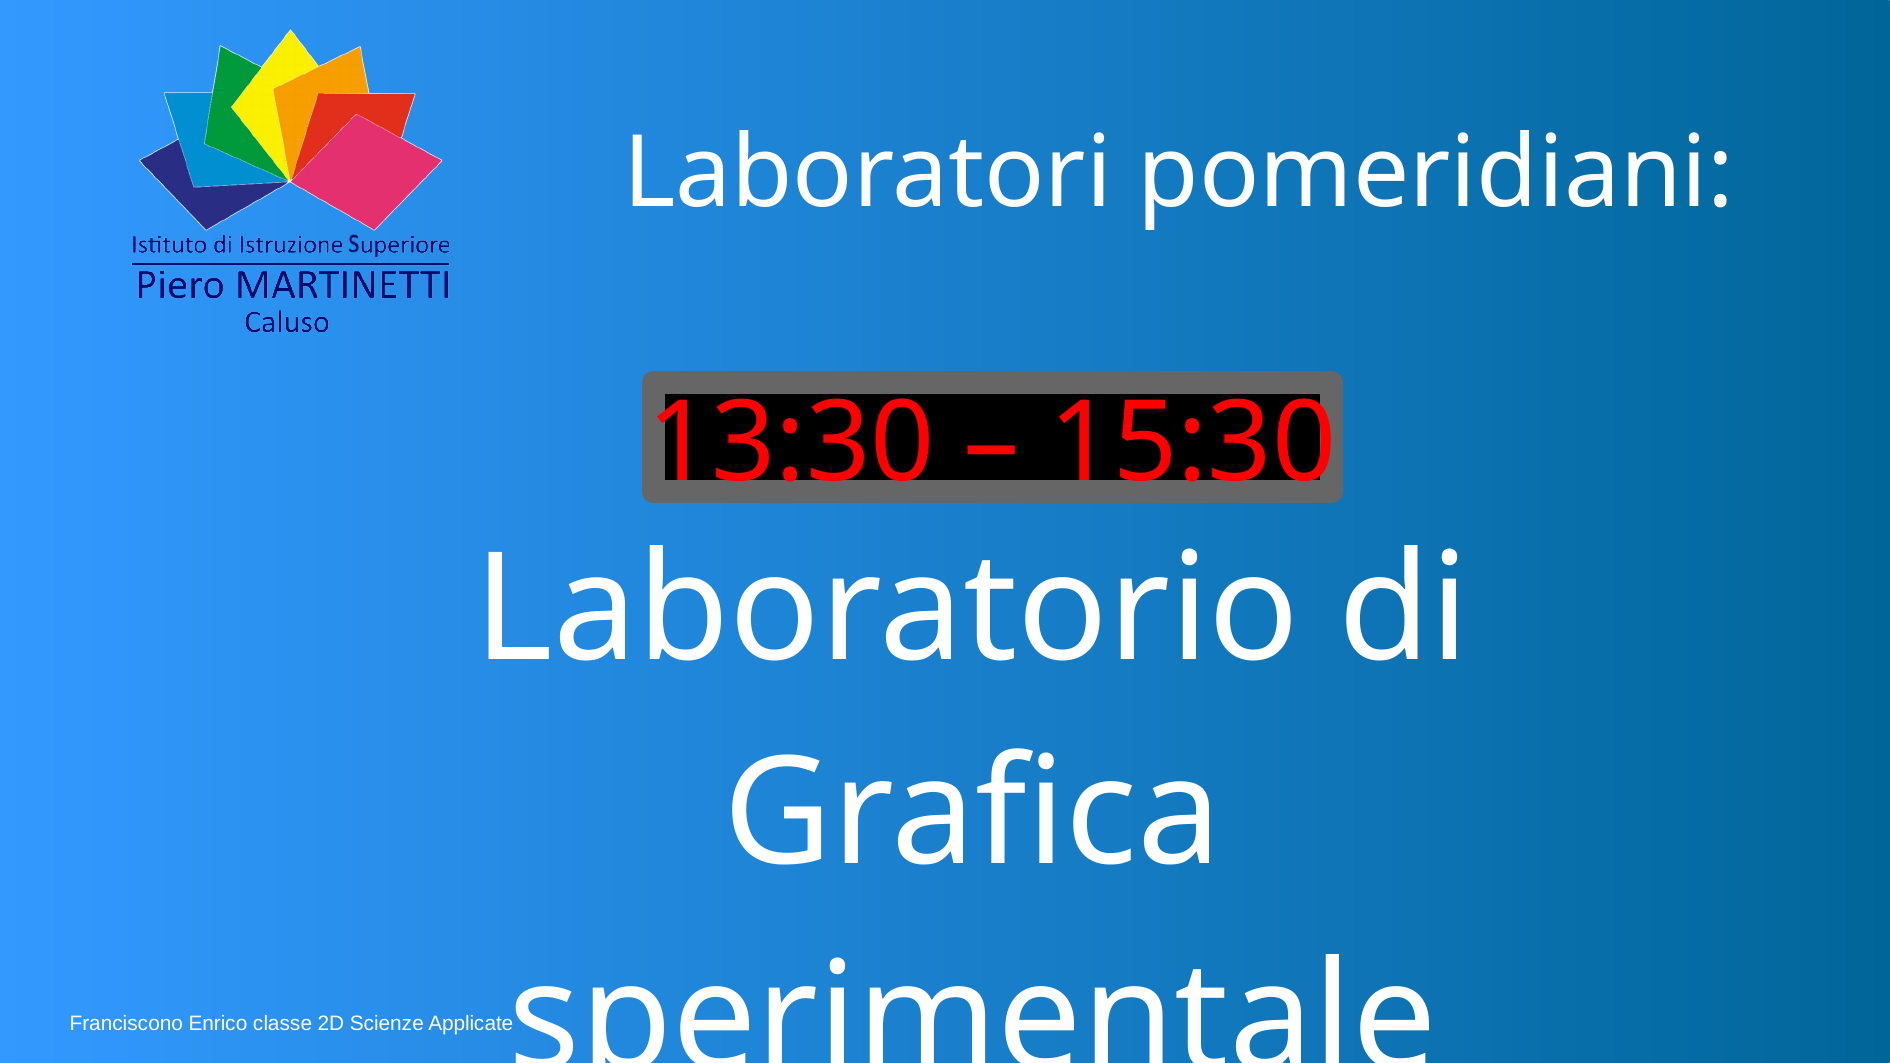

Laboratori pomeridiani:
13:30 – 15:30
Laboratorio di
Grafica sperimentale
Aula D2
Franciscono Enrico classe 2D Scienze Applicate